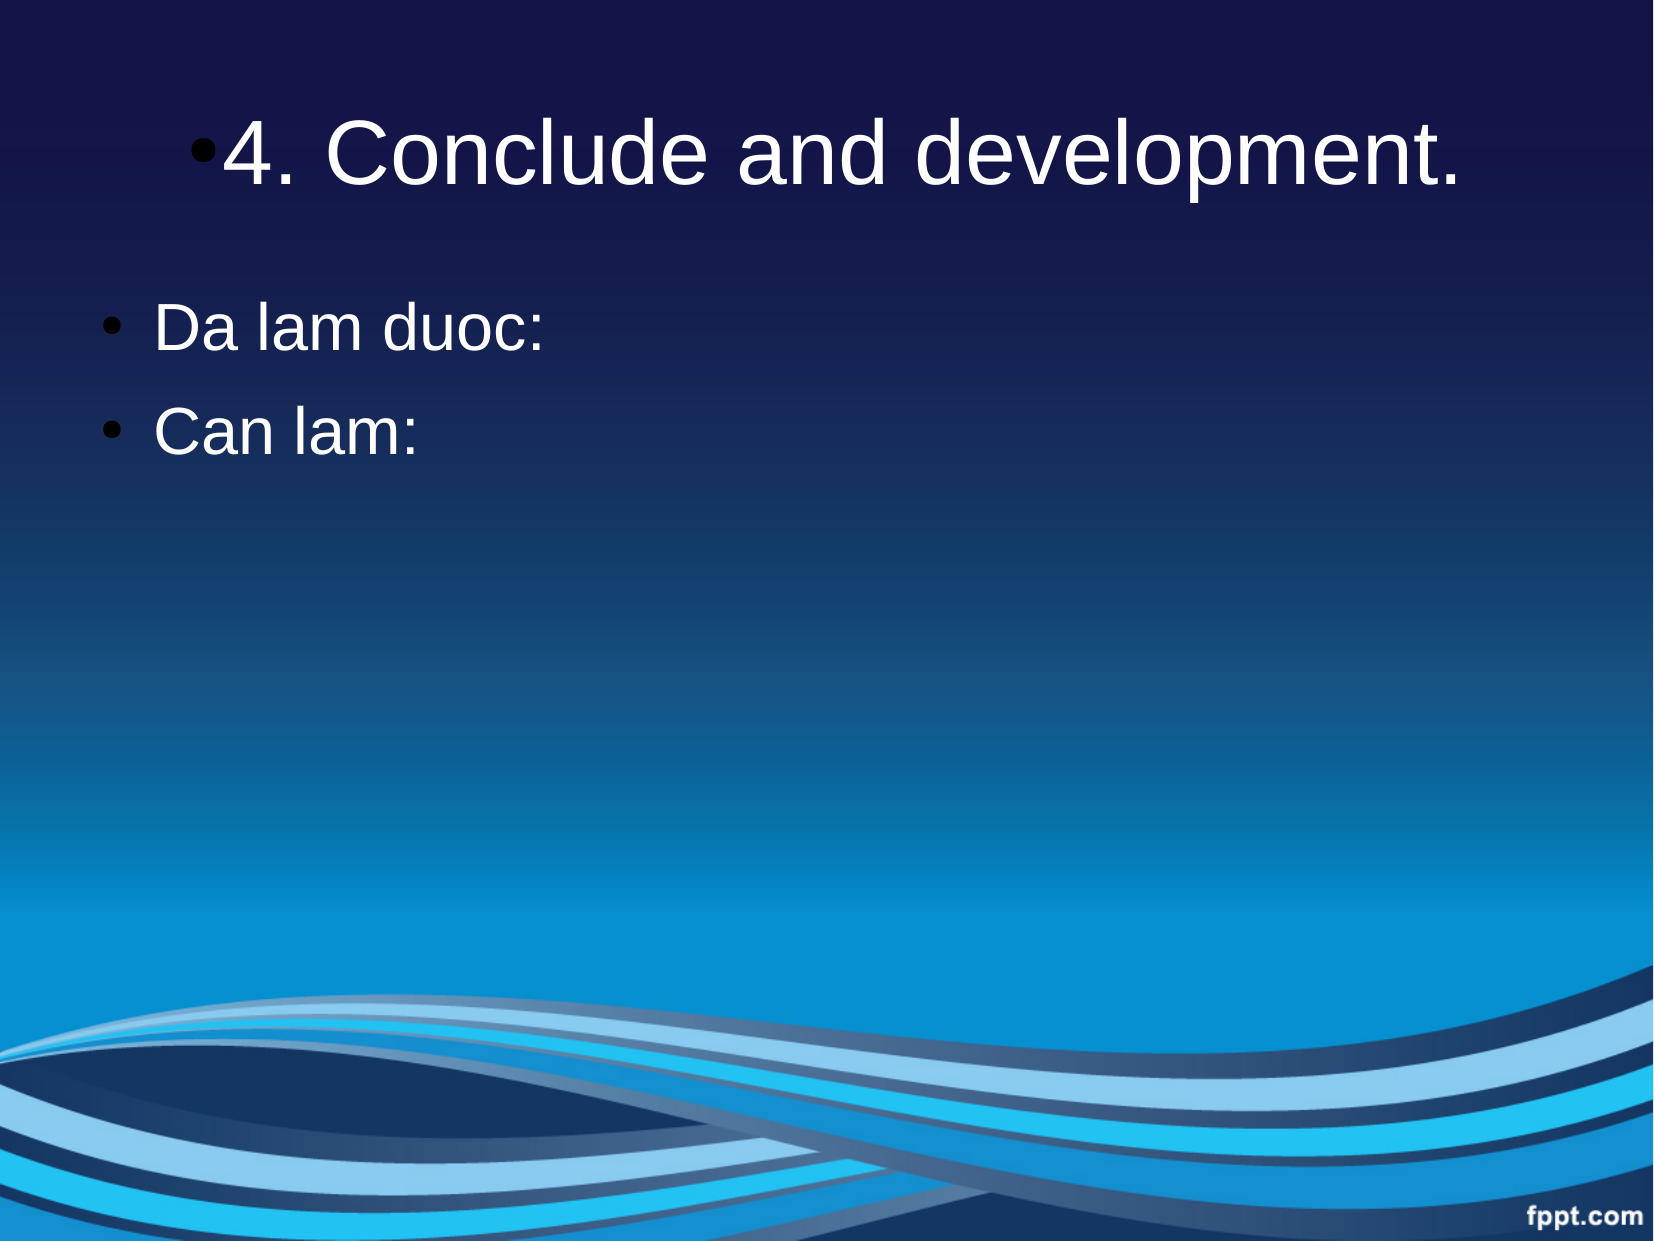

# 4. Conclude and development.
Da lam duoc:
Can lam: